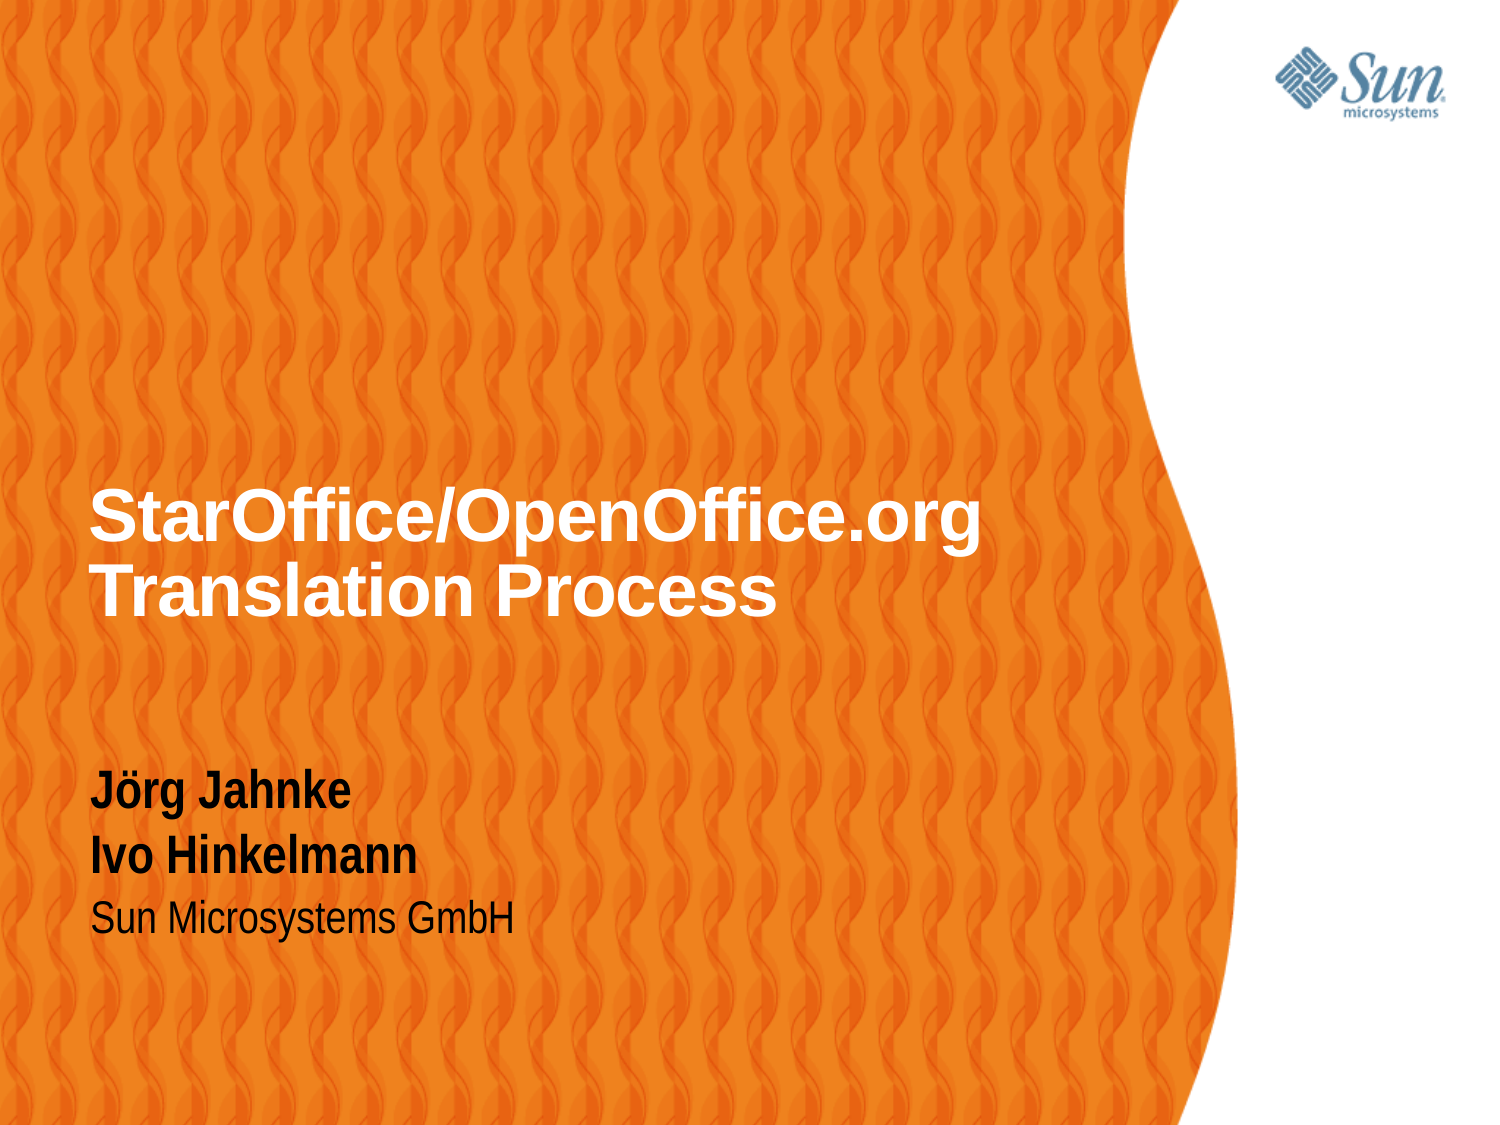

# StarOffice/OpenOffice.org Translation Process
Jörg Jahnke
Ivo Hinkelmann
Sun Microsystems GmbH